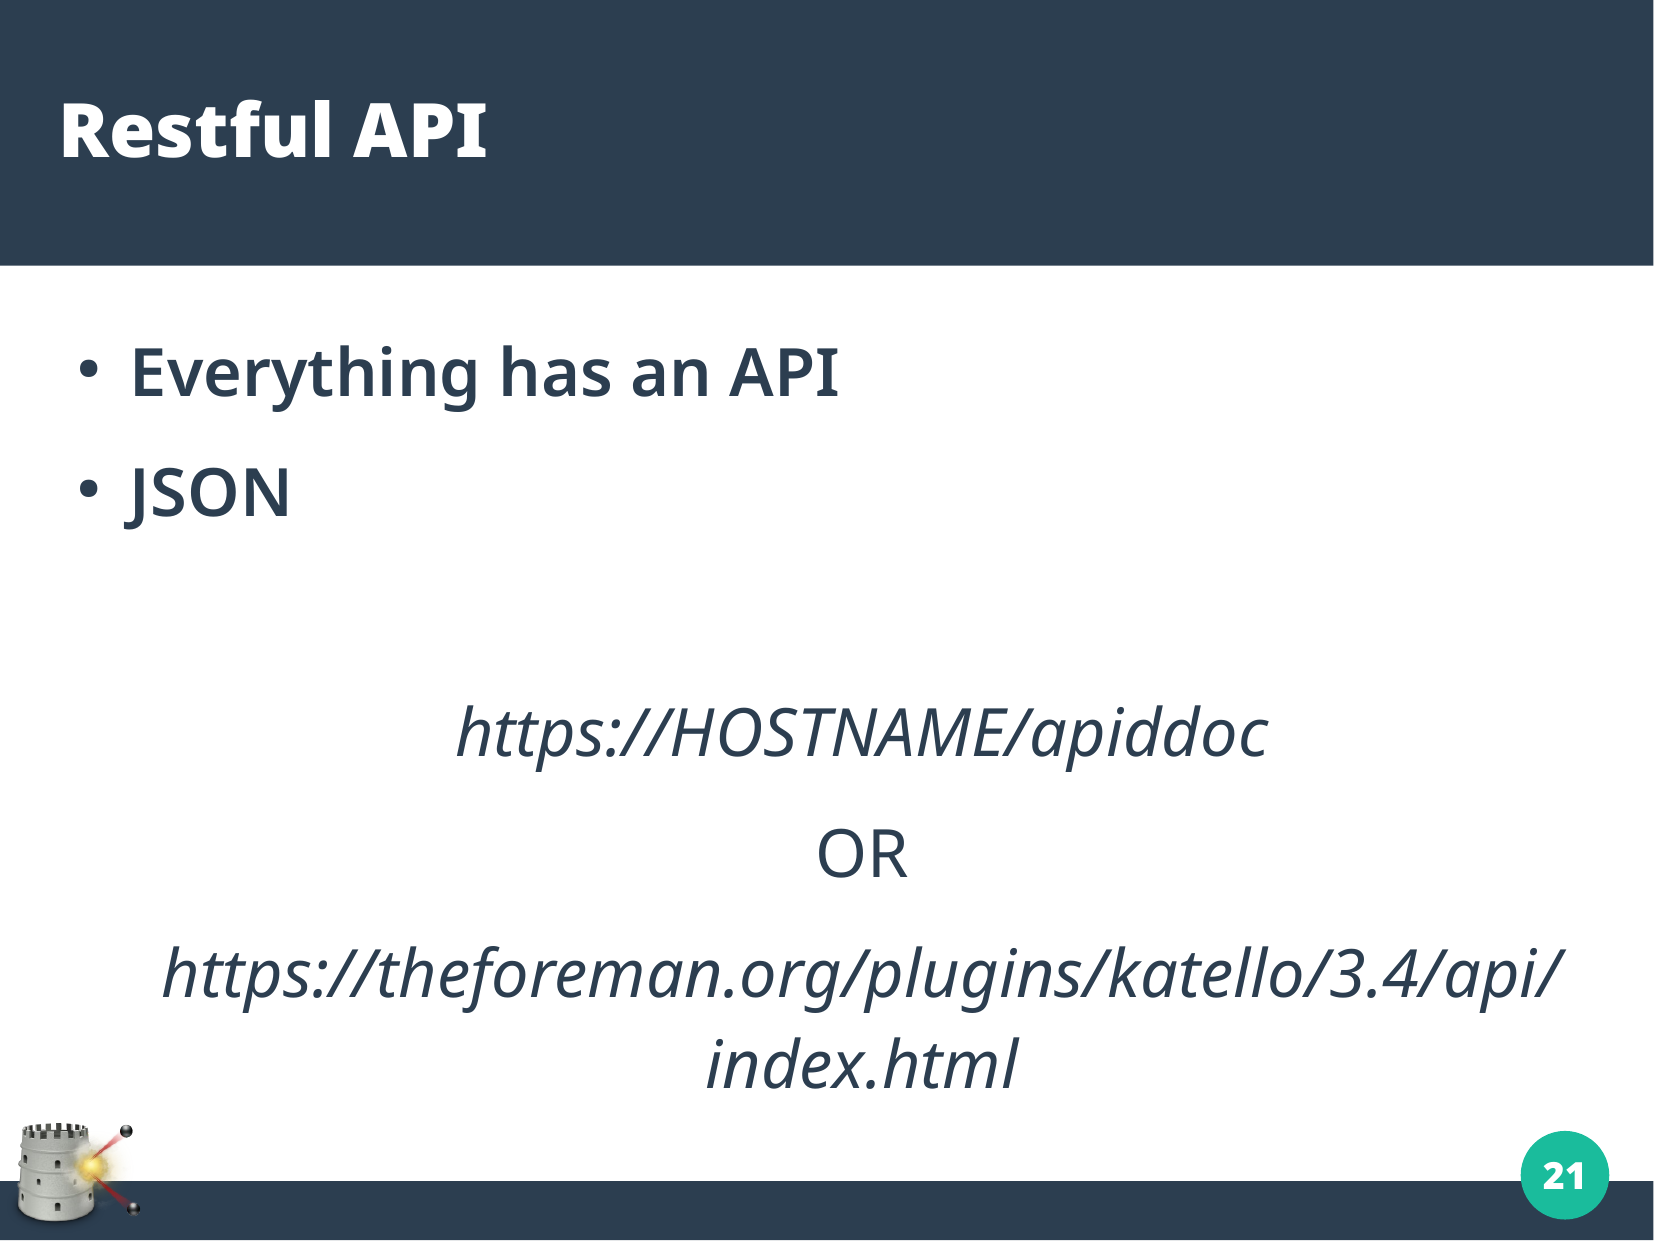

# Restful API
Everything has an API
JSON
https://HOSTNAME/apiddoc
OR
https://theforeman.org/plugins/katello/3.4/api/index.html
21